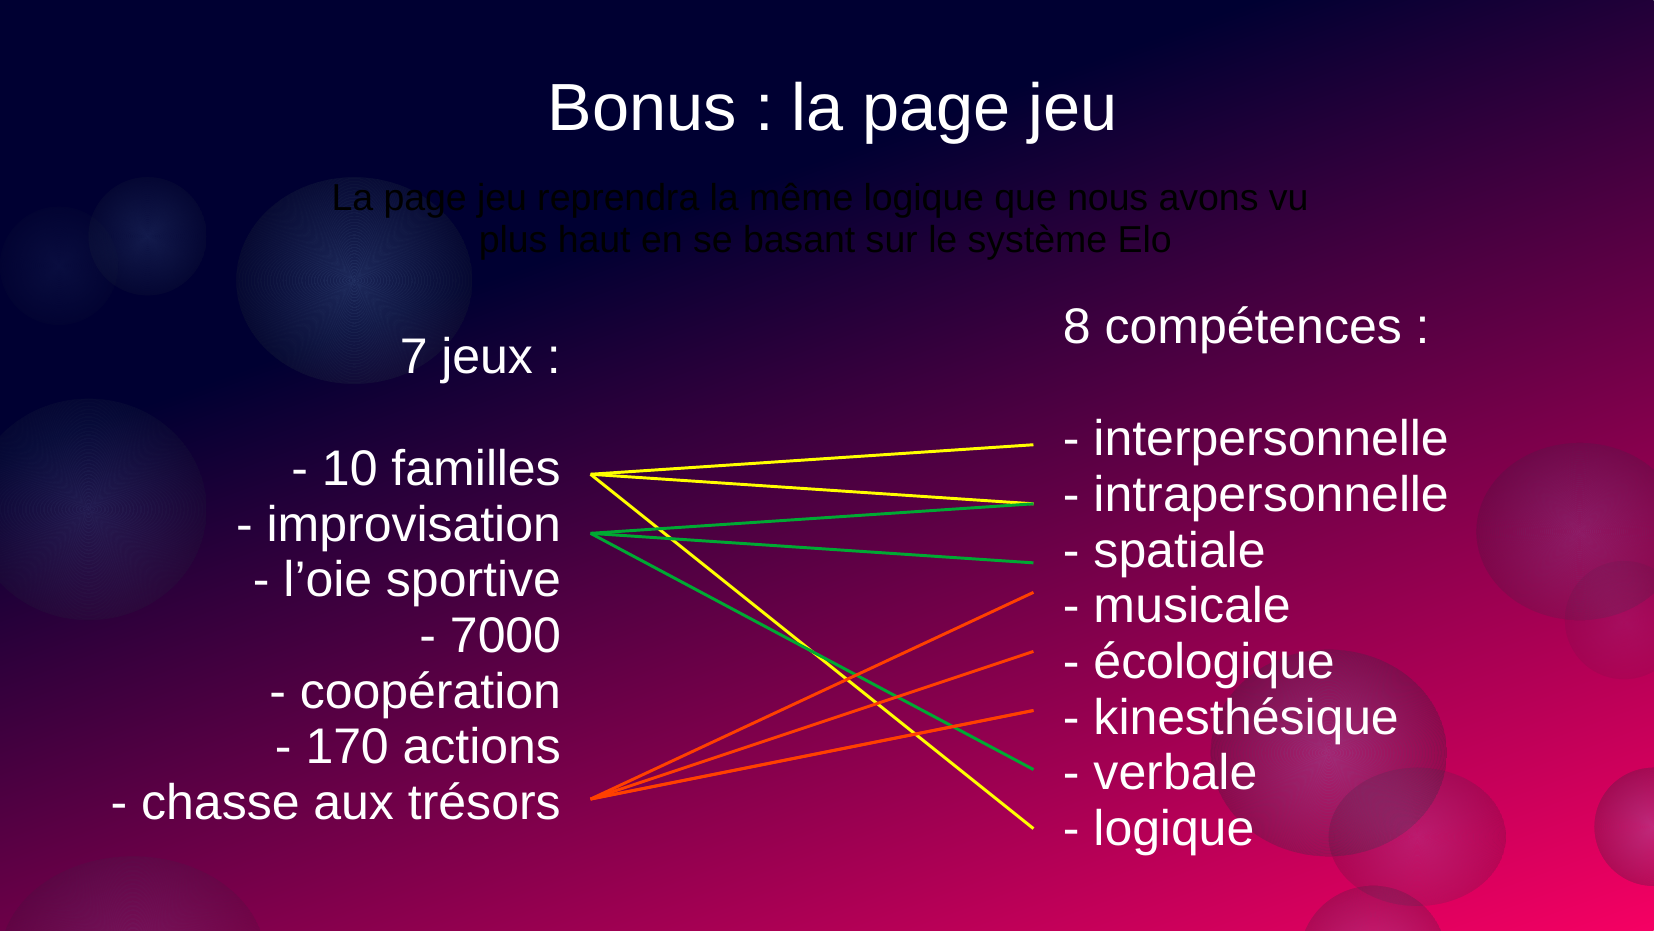

# Bonus : la page jeu
La page jeu reprendra la même logique que nous avons vu
plus haut en se basant sur le système Elo
8 compétences :
- interpersonnelle
- intrapersonnelle
- spatiale
- musicale
- écologique
- kinesthésique
- verbale
- logique
7 jeux :
- 10 familles
- improvisation
- l’oie sportive
- 7000
- coopération
- 170 actions
- chasse aux trésors